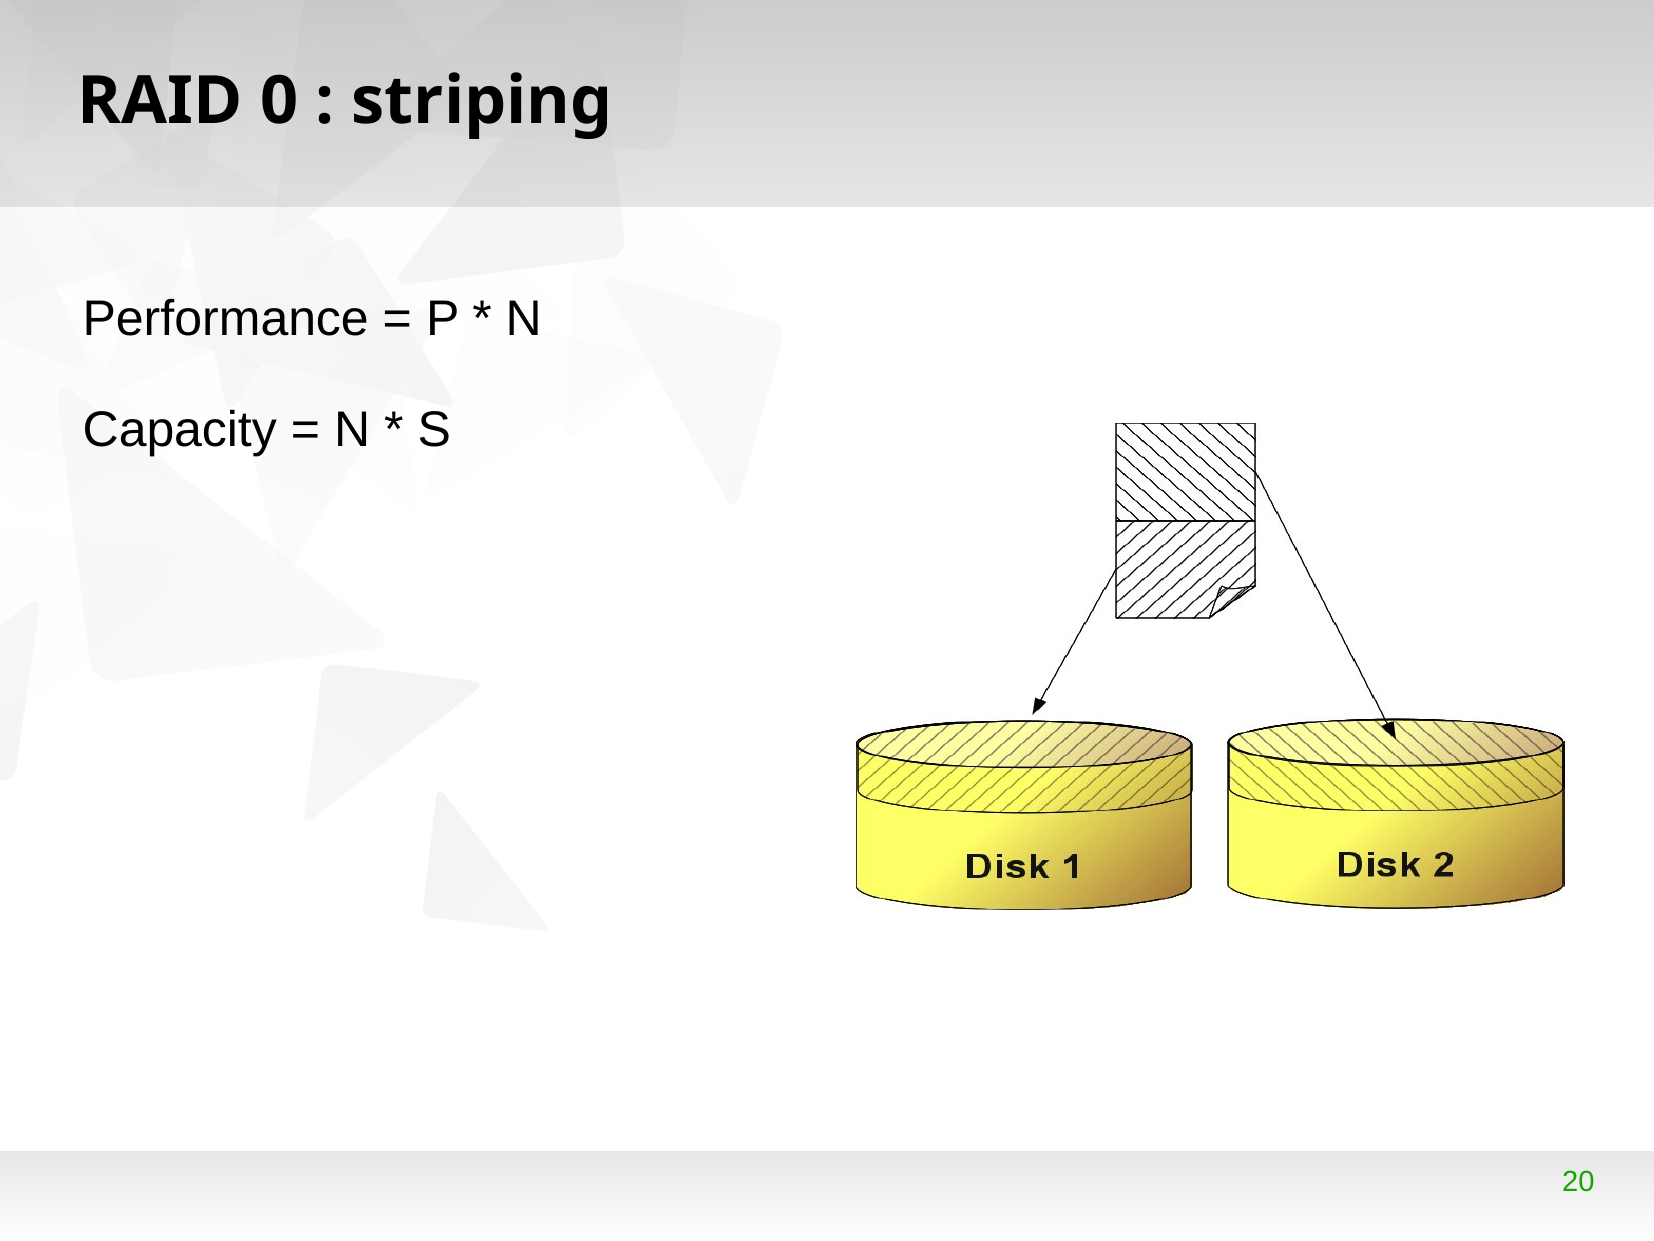

# RAID 0 : striping
Performance = P * N
Capacity = N * S
20